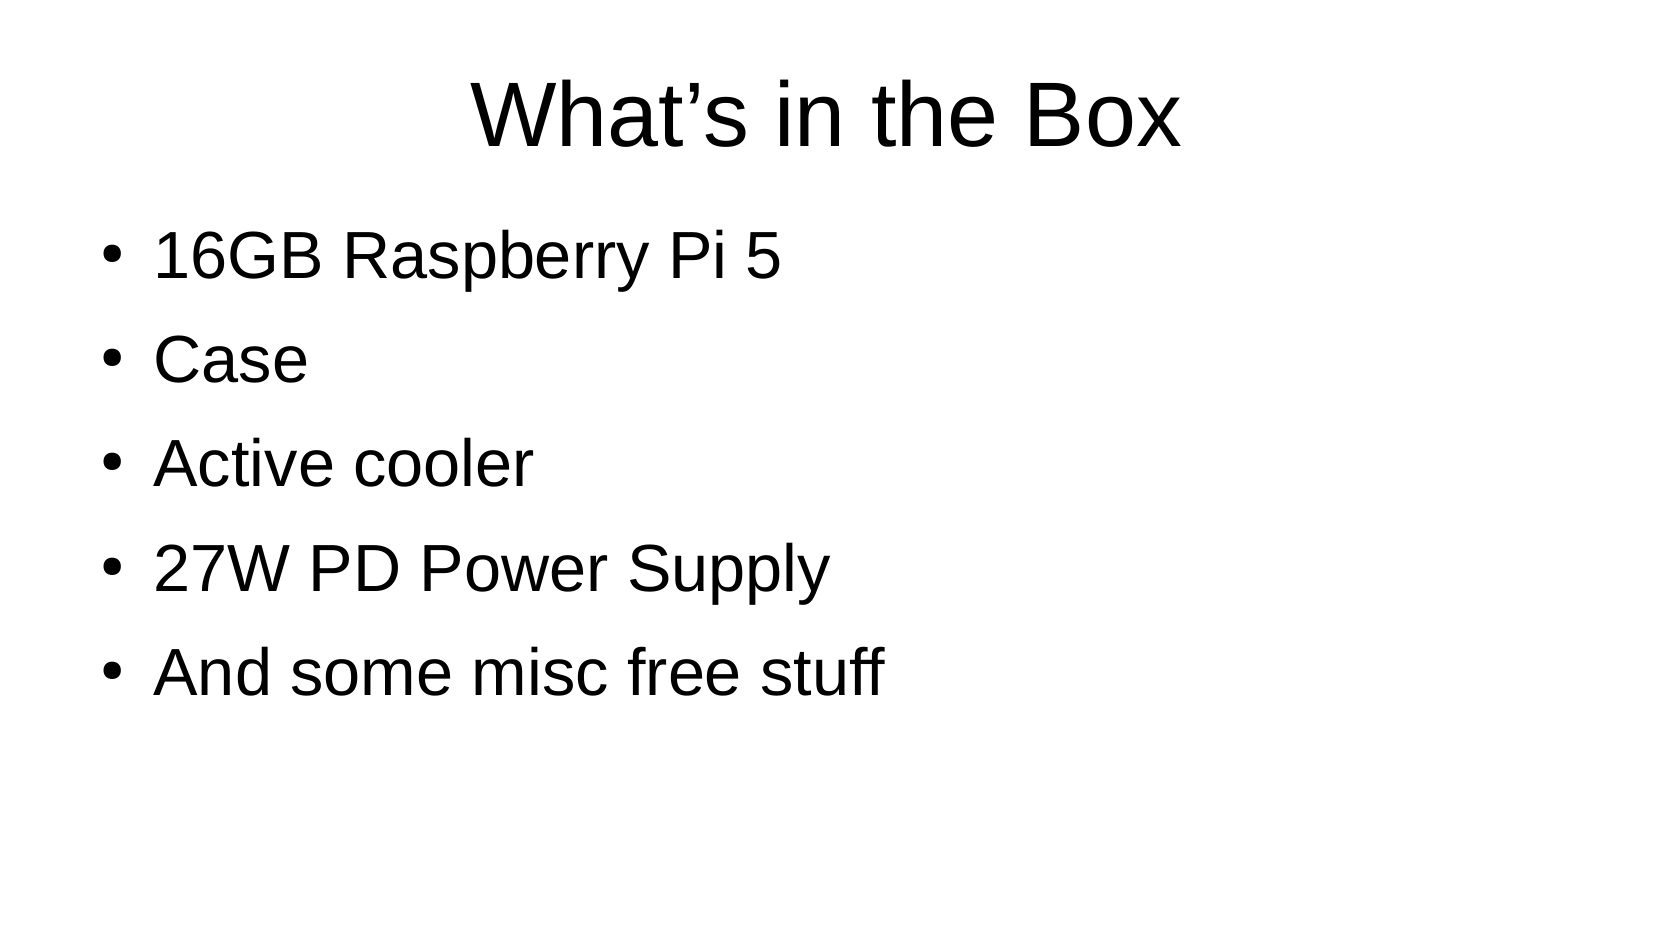

# What’s in the Box
16GB Raspberry Pi 5
Case
Active cooler
27W PD Power Supply
And some misc free stuff